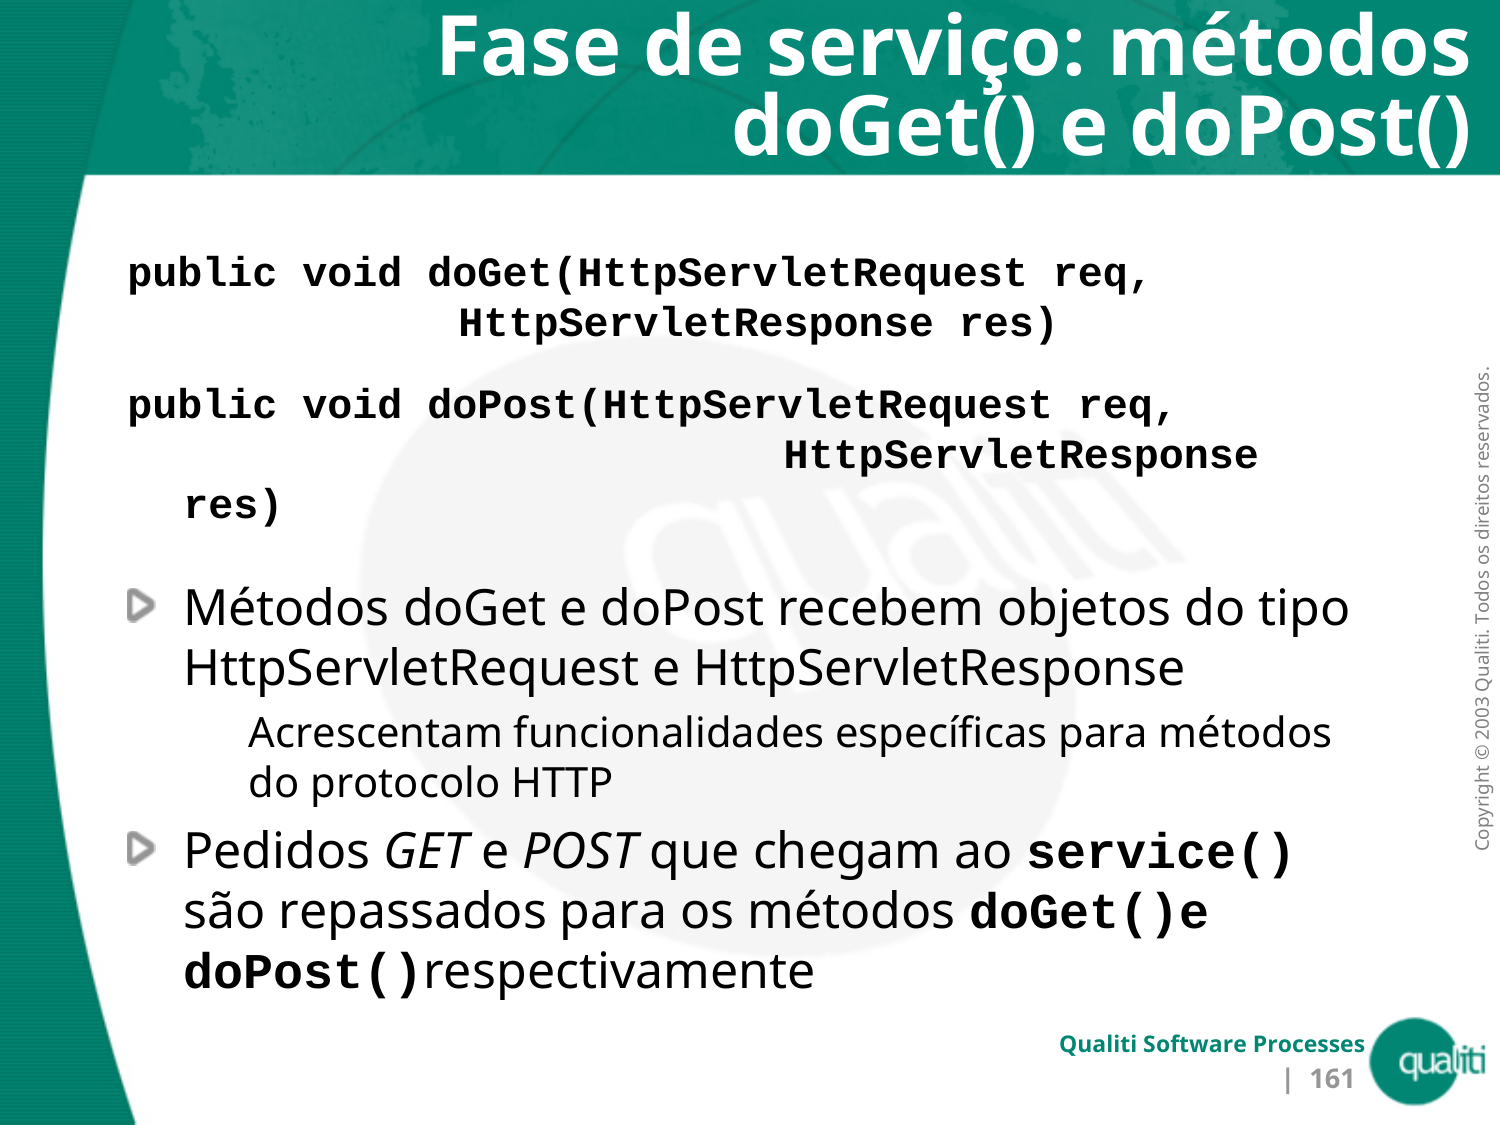

# Fase de serviço: métodos doGet() e doPost()‏
public void doGet(HttpServletRequest req, HttpServletResponse res)‏
public void doPost(HttpServletRequest req, HttpServletResponse res)‏
Métodos doGet e doPost recebem objetos do tipo HttpServletRequest e HttpServletResponse
Acrescentam funcionalidades específicas para métodos do protocolo HTTP
Pedidos GET e POST que chegam ao service() são repassados para os métodos doGet()e doPost()respectivamente